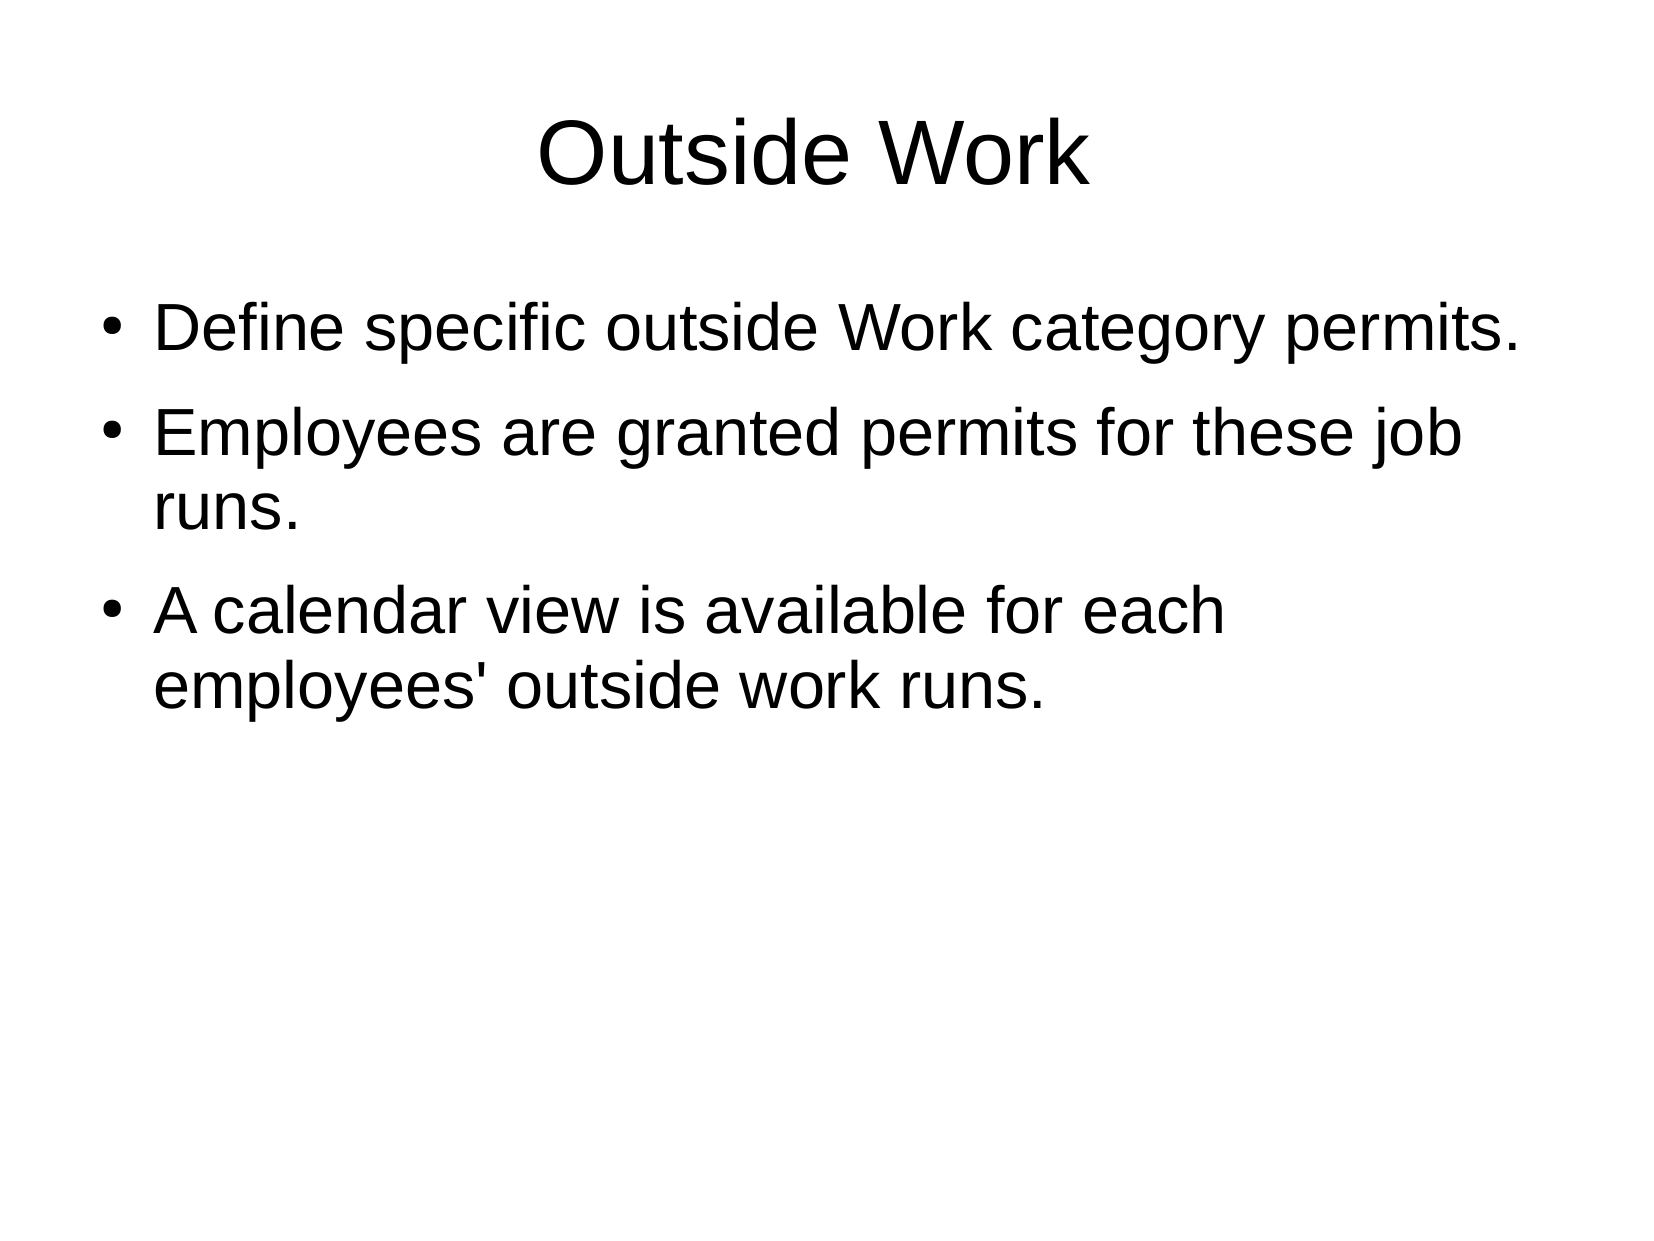

# Outside Work
Define specific outside Work category permits.
Employees are granted permits for these job runs.
A calendar view is available for each employees' outside work runs.